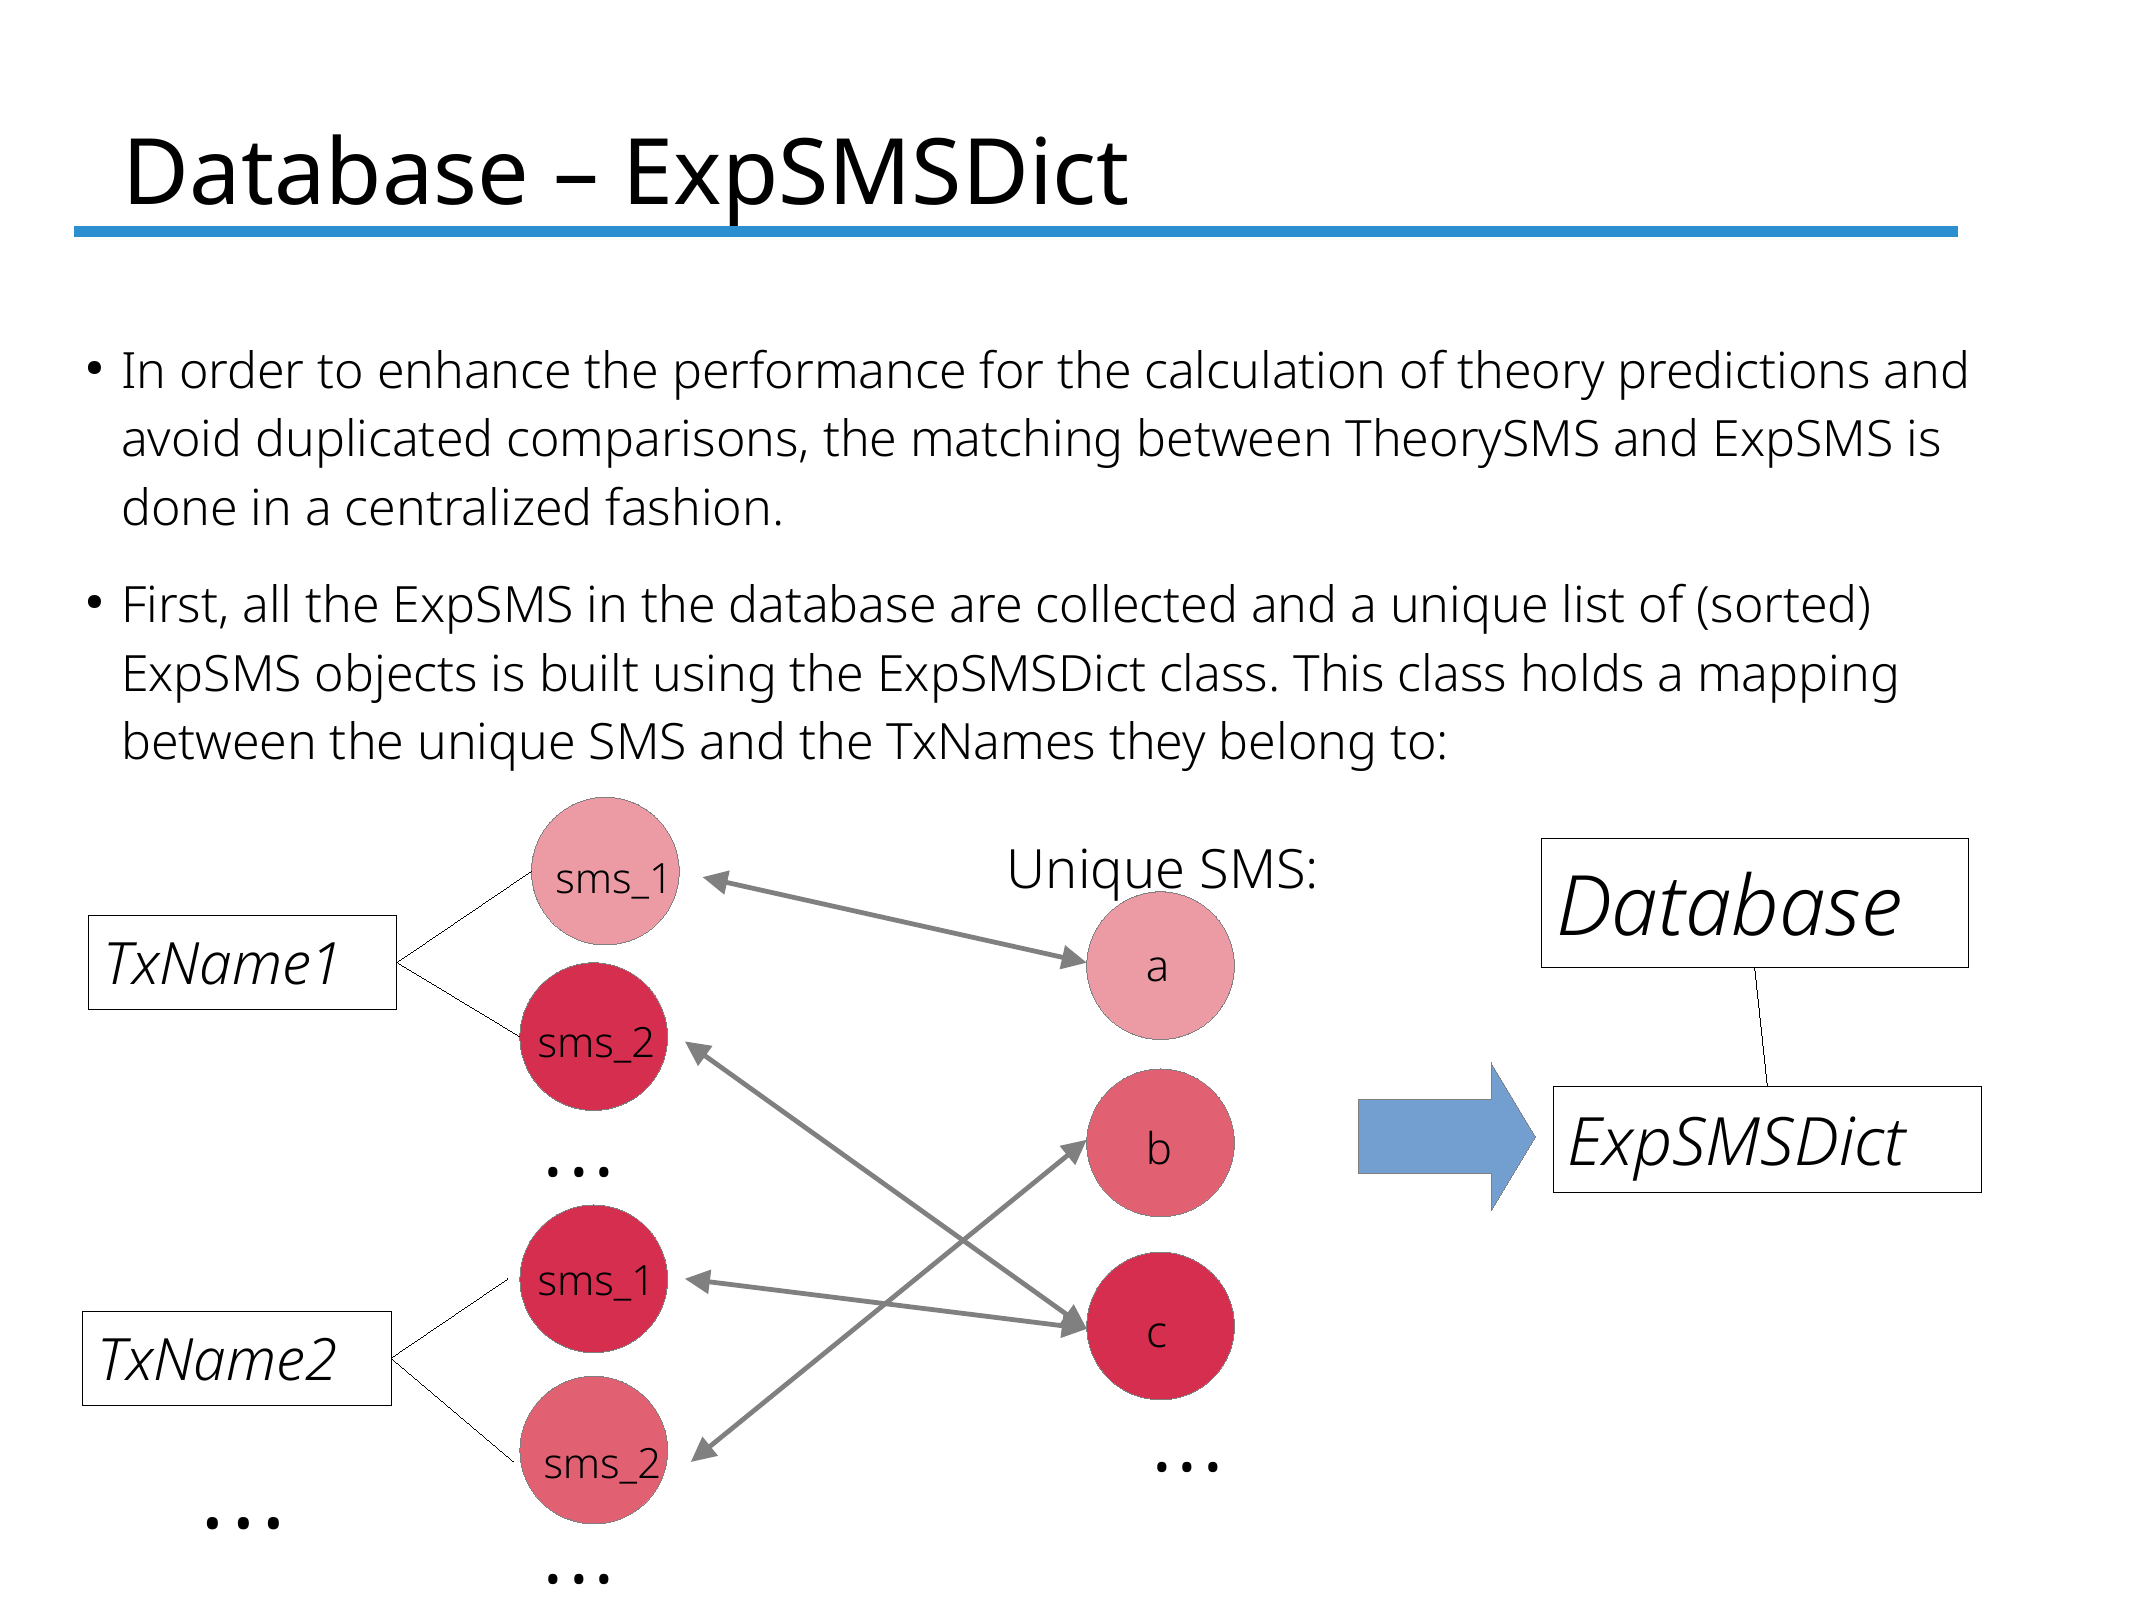

Database – ExpSMSDict
In order to enhance the performance for the calculation of theory predictions and avoid duplicated comparisons, the matching between TheorySMS and ExpSMS is done in a centralized fashion.
First, all the ExpSMS in the database are collected and a unique list of (sorted) ExpSMS objects is built using the ExpSMSDict class. This class holds a mapping between the unique SMS and the TxNames they belong to:
Unique SMS:
Database
sms_1
TxName1
a
sms_2
...
ExpSMSDict
b
sms_1
c
TxName2
...
...
sms_2
...